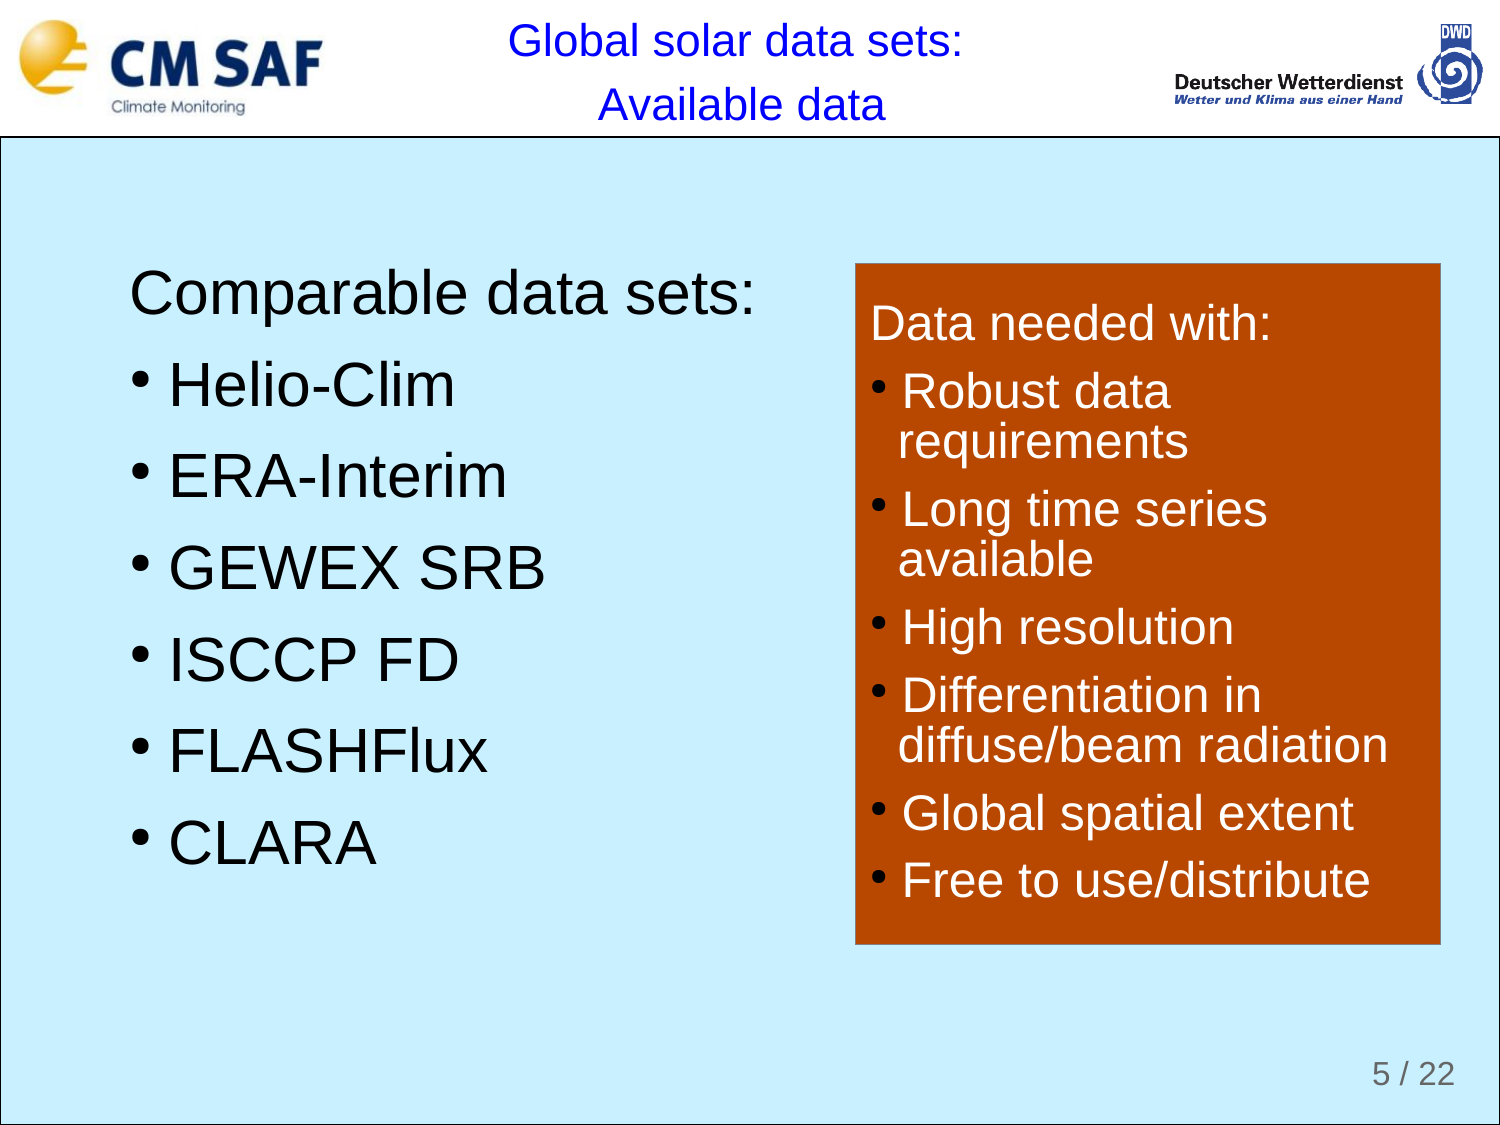

Global solar data sets:
Available data
# Comparable data sets:
 Helio-Clim
 ERA-Interim
 GEWEX SRB
 ISCCP FD
 FLASHFlux
 CLARA
Data needed with:
 Robust data
 requirements
 Long time series
 available
 High resolution
 Differentiation in
 diffuse/beam radiation
 Global spatial extent
 Free to use/distribute